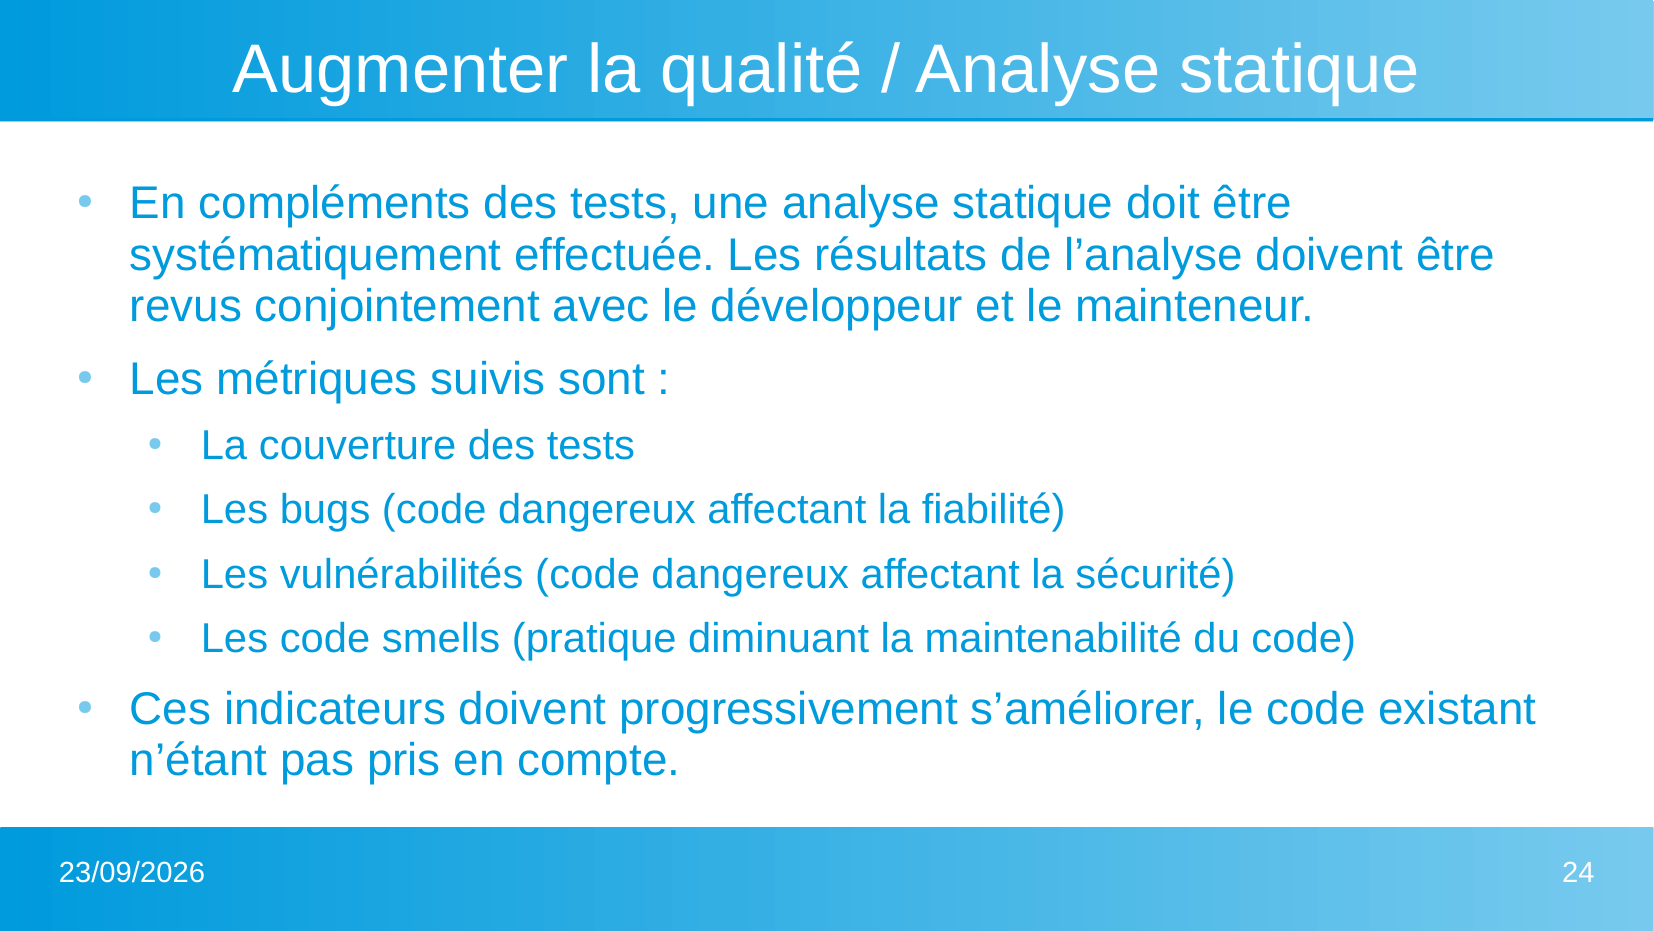

# Augmenter la qualité / Analyse statique
En compléments des tests, une analyse statique doit être systématiquement effectuée. Les résultats de l’analyse doivent être revus conjointement avec le développeur et le mainteneur.
Les métriques suivis sont :
La couverture des tests
Les bugs (code dangereux affectant la fiabilité)
Les vulnérabilités (code dangereux affectant la sécurité)
Les code smells (pratique diminuant la maintenabilité du code)
Ces indicateurs doivent progressivement s’améliorer, le code existant n’étant pas pris en compte.
24